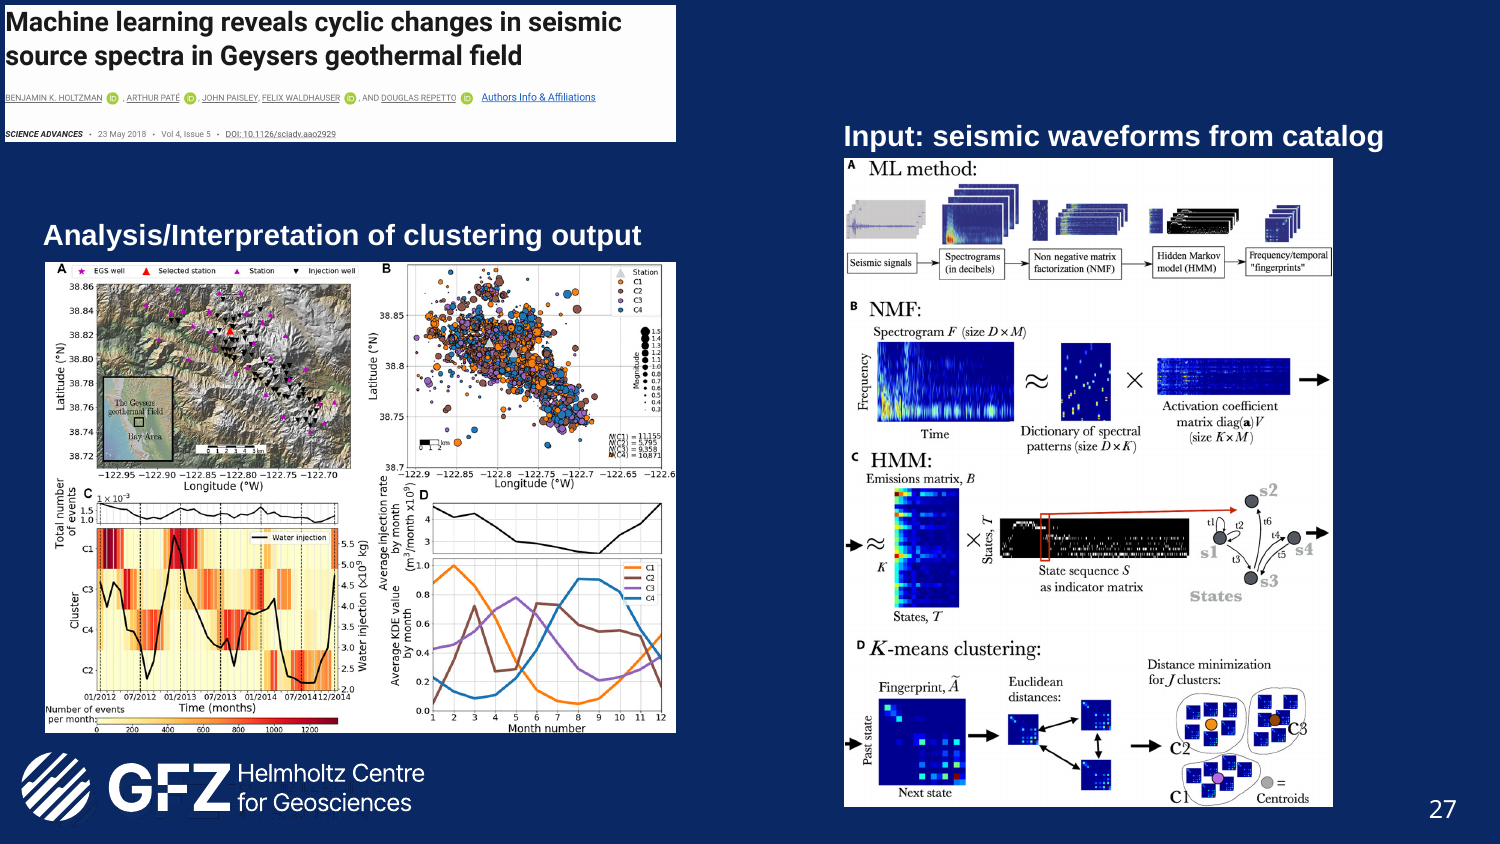

Input: seismic waveforms from catalog
Analysis/Interpretation of clustering output